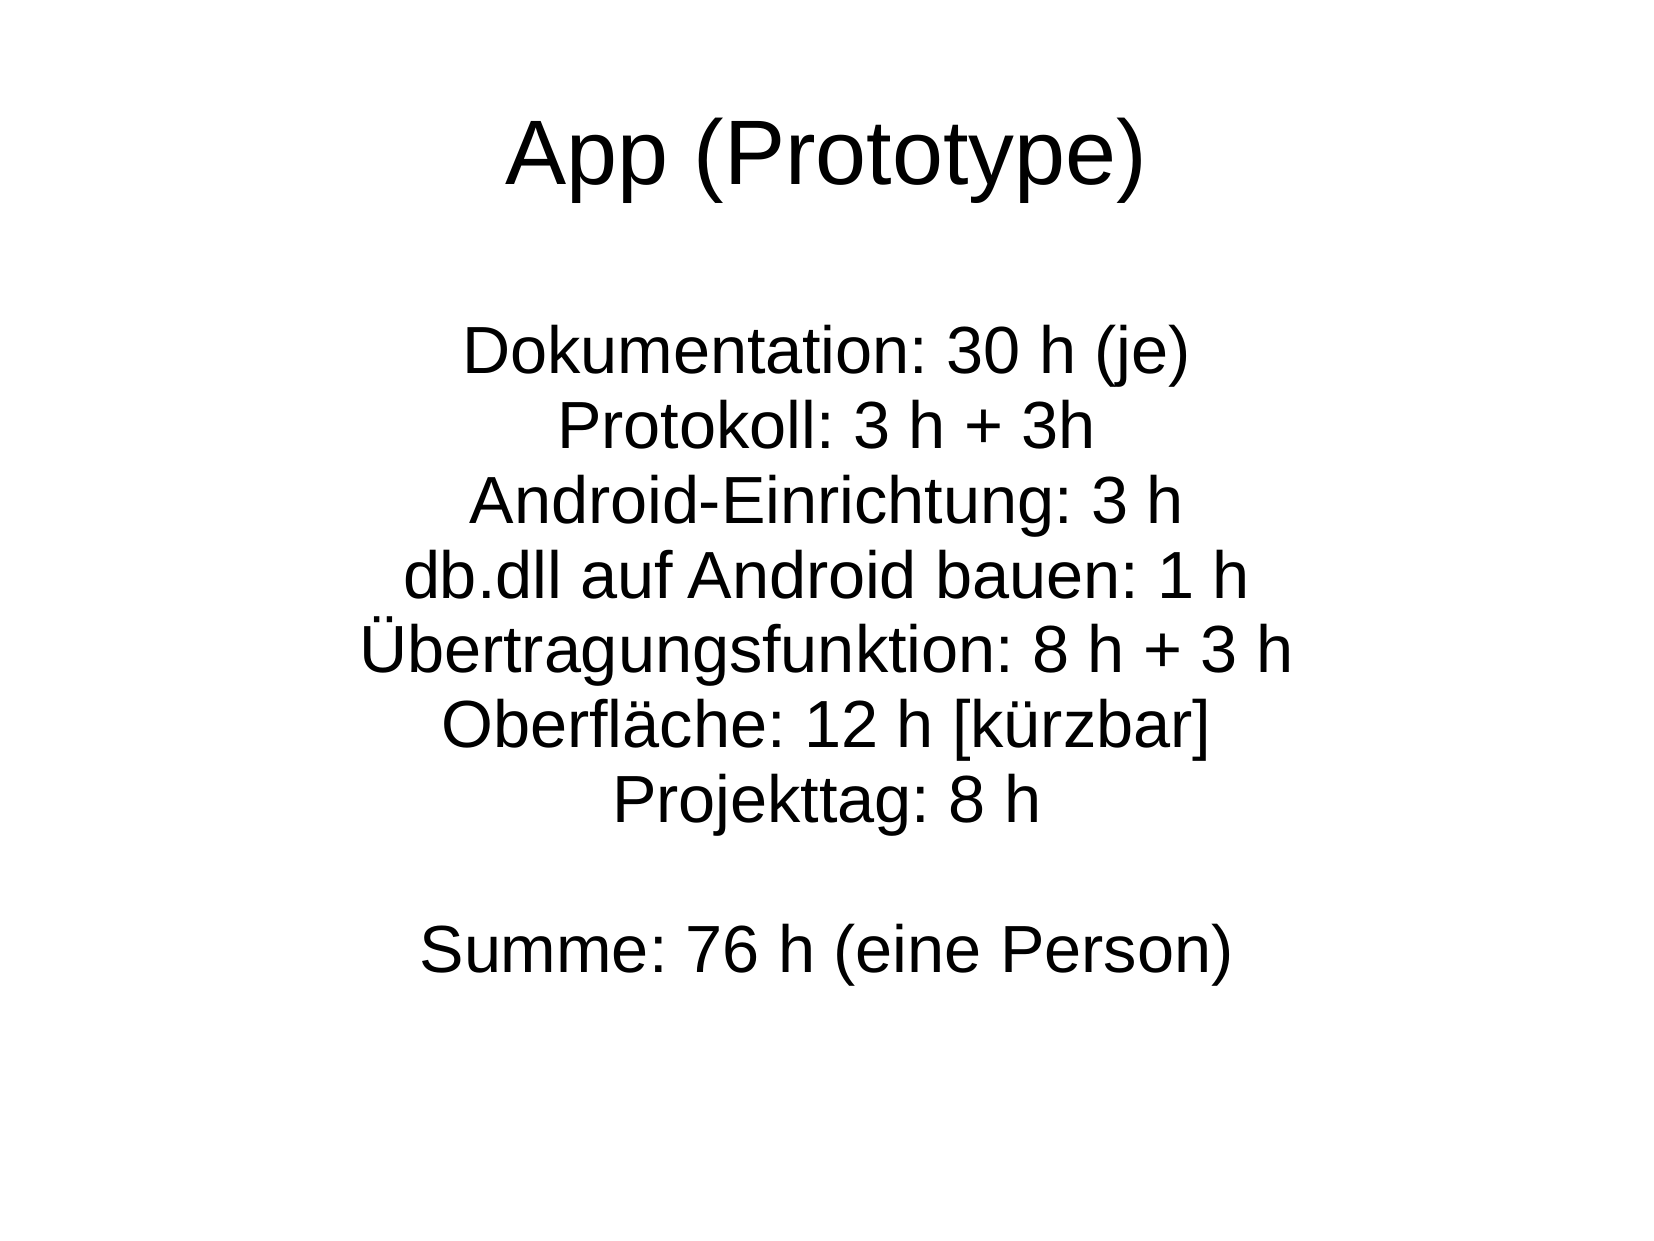

# App (Prototype)
Dokumentation: 30 h (je)
Protokoll: 3 h + 3h
Android-Einrichtung: 3 h
db.dll auf Android bauen: 1 h
Übertragungsfunktion: 8 h + 3 h
Oberfläche: 12 h [kürzbar]
Projekttag: 8 h
Summe: 76 h (eine Person)